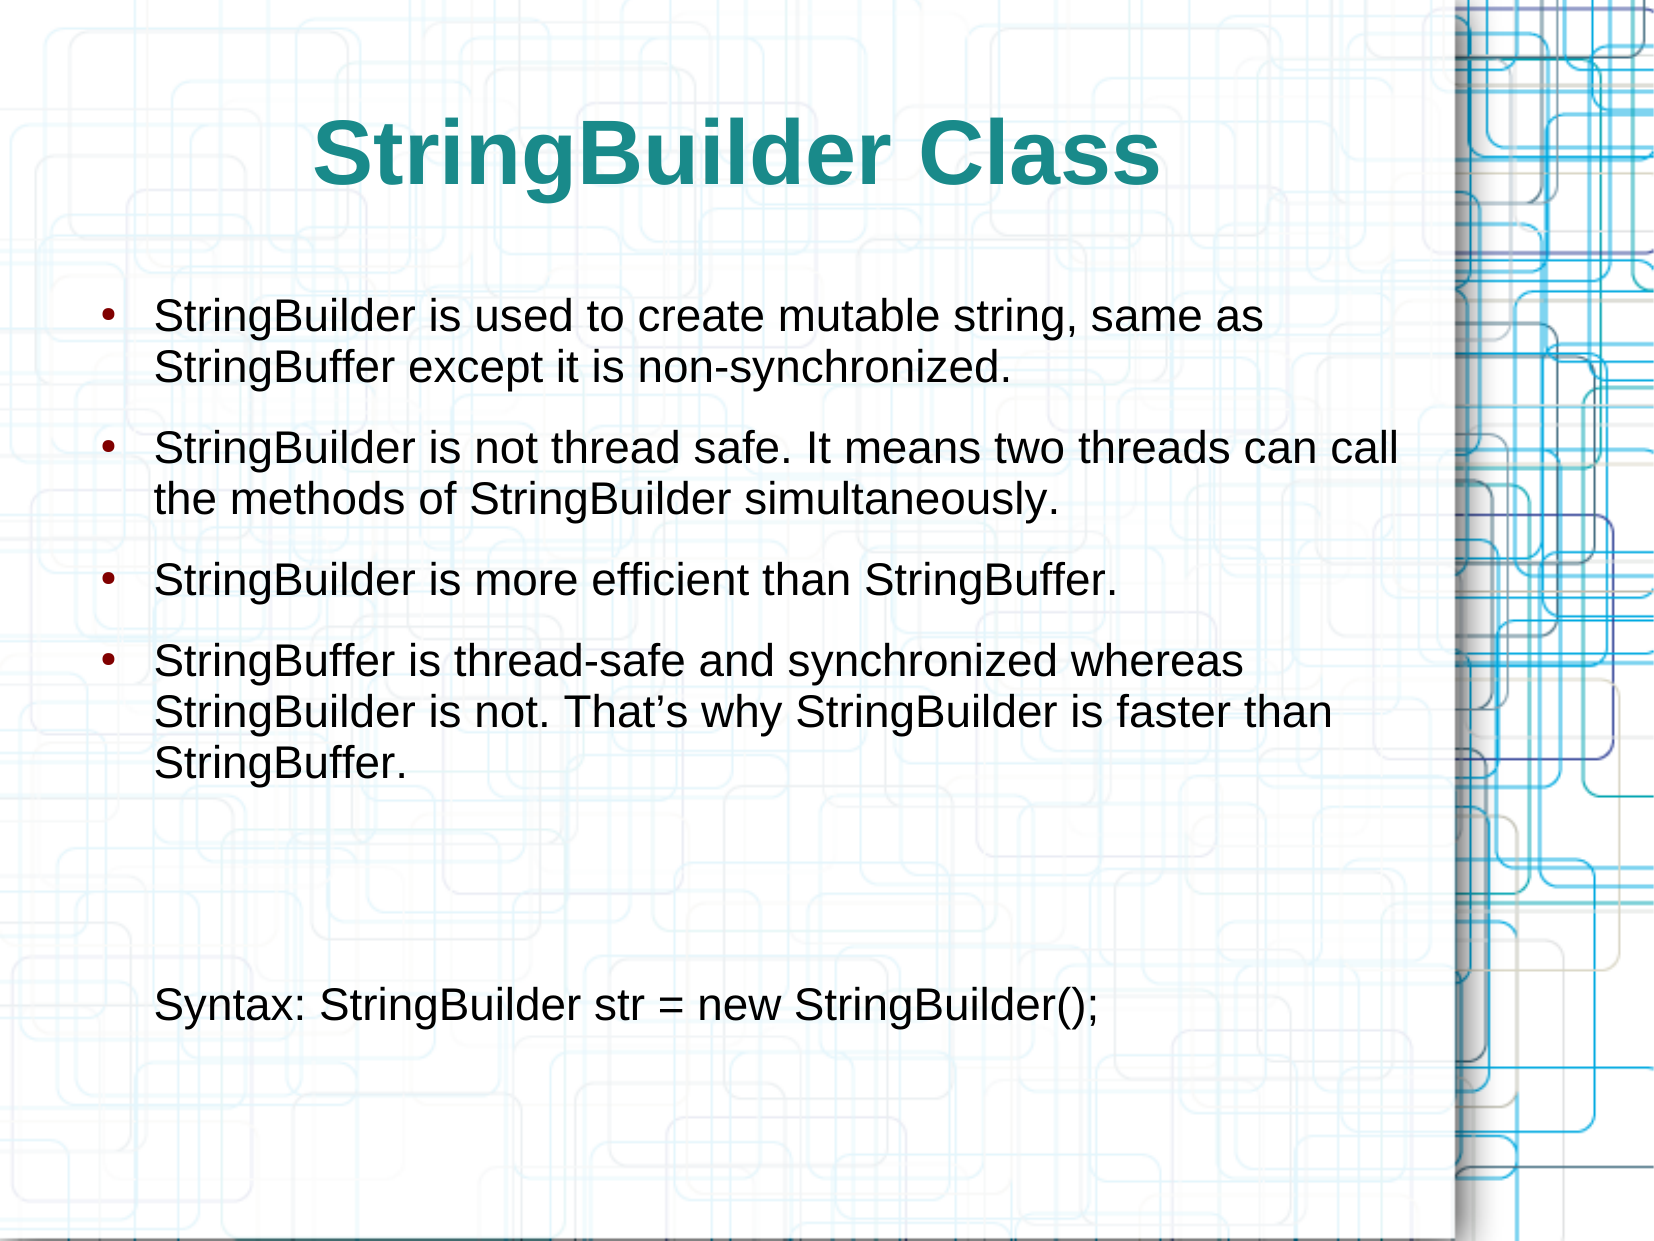

# StringBuilder Class
StringBuilder is used to create mutable string, same as StringBuffer except it is non-synchronized.
StringBuilder is not thread safe. It means two threads can call the methods of StringBuilder simultaneously.
StringBuilder is more efficient than StringBuffer.
StringBuffer is thread-safe and synchronized whereas StringBuilder is not. That’s why StringBuilder is faster than StringBuffer.
Syntax: StringBuilder str = new StringBuilder();